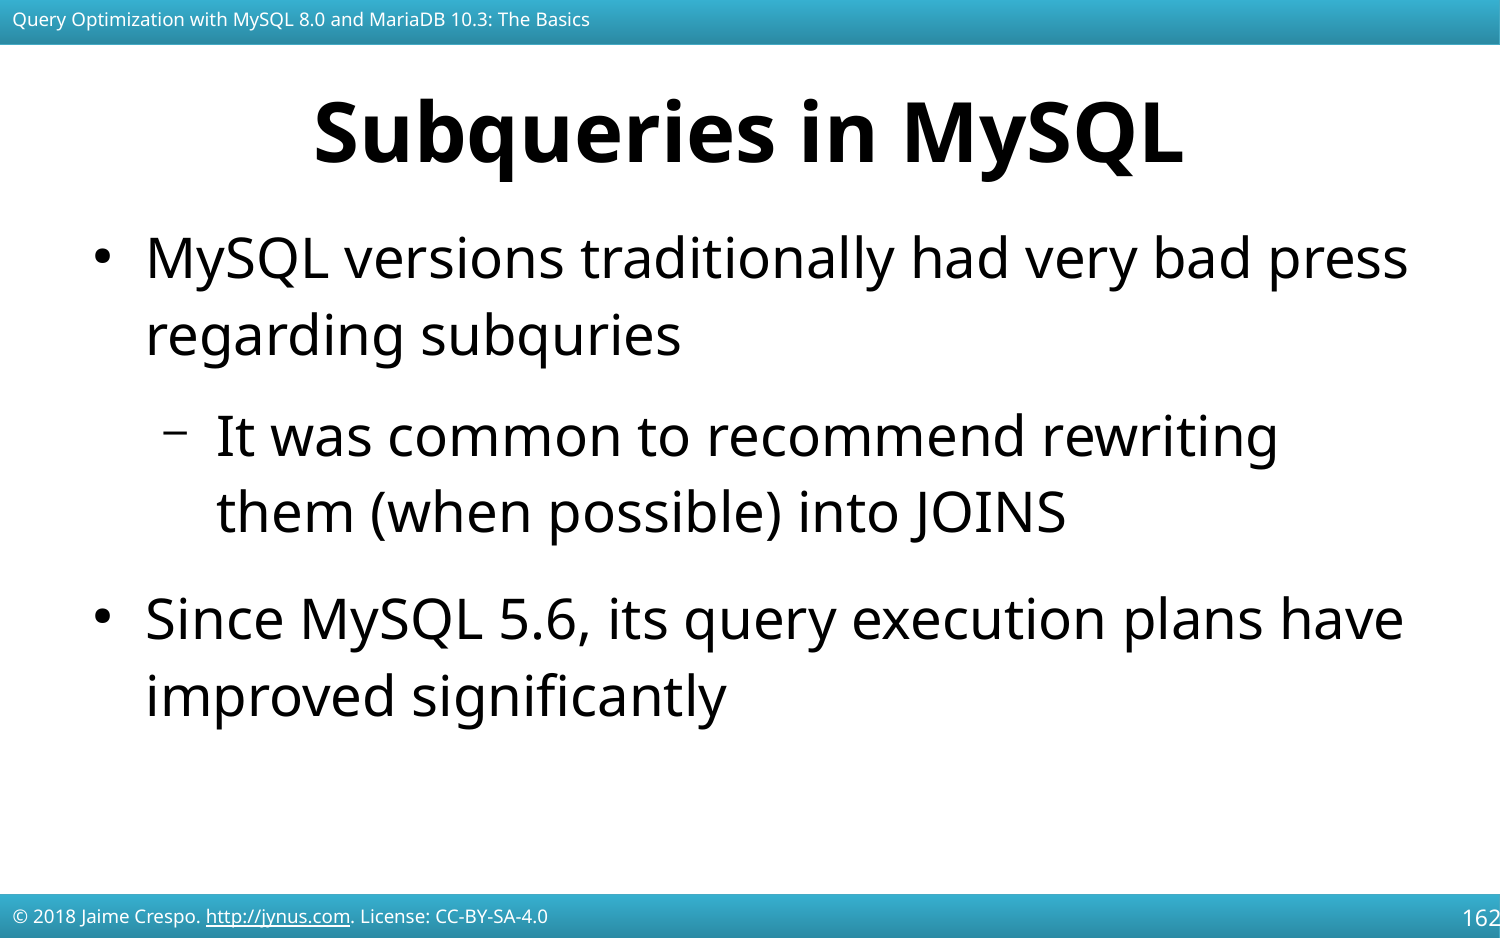

# Subqueries in MySQL
MySQL versions traditionally had very bad press regarding subquries
It was common to recommend rewriting them (when possible) into JOINS
Since MySQL 5.6, its query execution plans have improved significantly